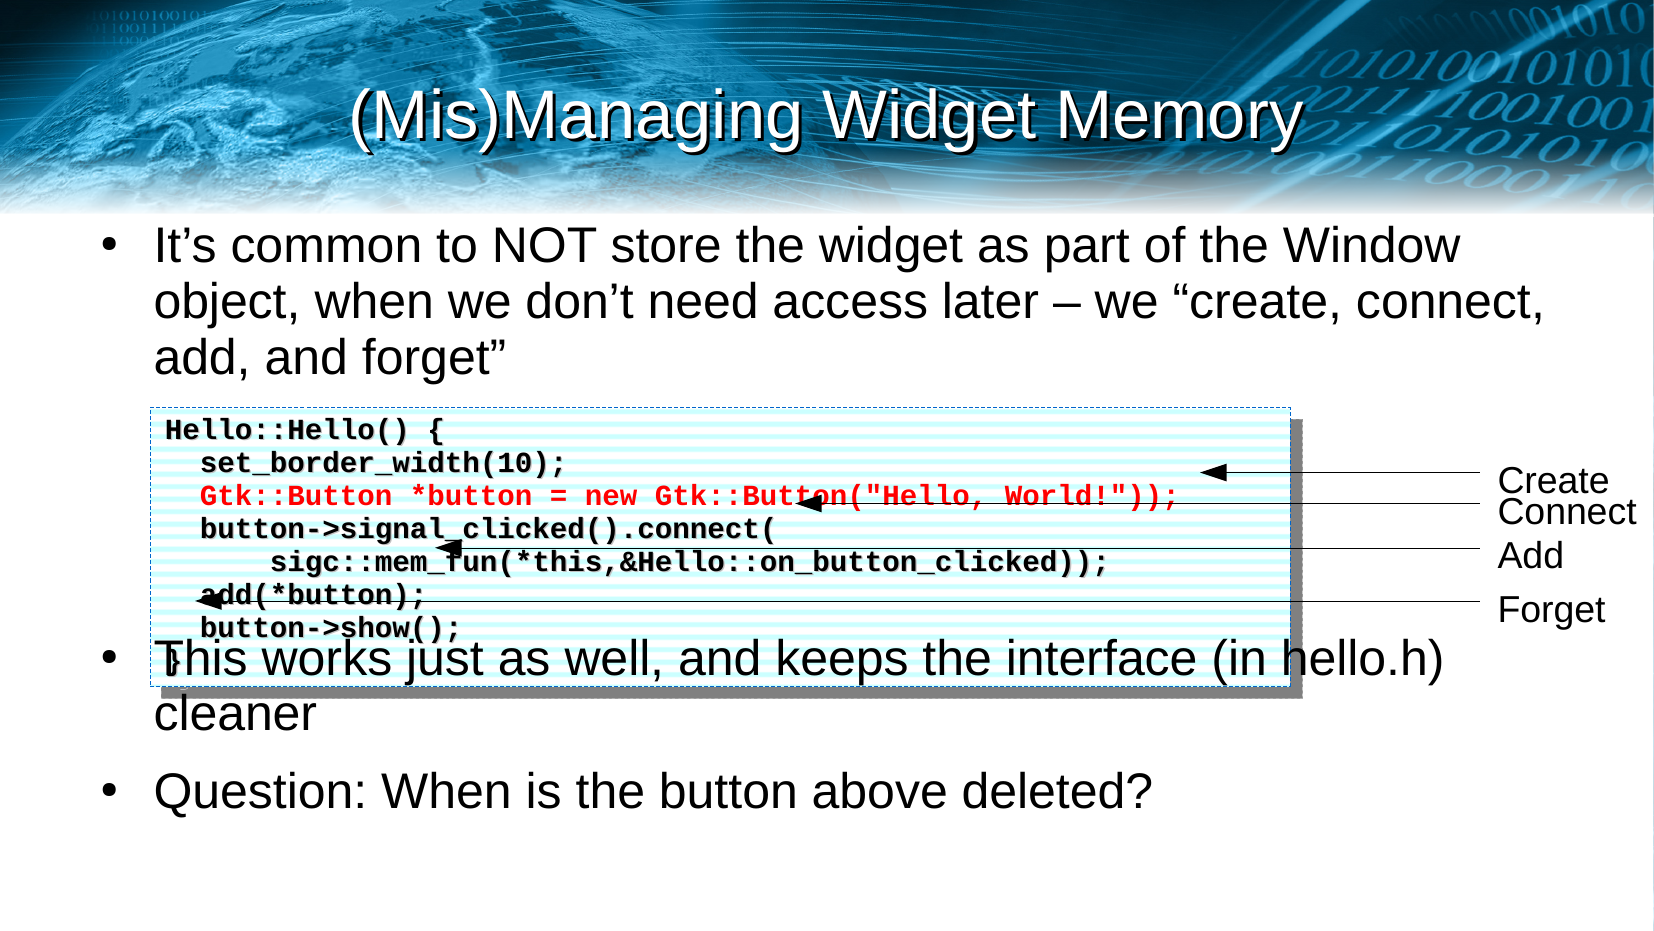

# (Mis)Managing Widget Memory
It’s common to NOT store the widget as part of the Window object, when we don’t need access later – we “create, connect, add, and forget”
This works just as well, and keeps the interface (in hello.h) cleaner
Question: When is the button above deleted?
Hello::Hello() {
 set_border_width(10);
 Gtk::Button *button = new Gtk::Button("Hello, World!"));
 button->signal_clicked().connect(
 sigc::mem_fun(*this,&Hello::on_button_clicked));
 add(*button);
 button->show();
}
Create
Connect
Add
Forget